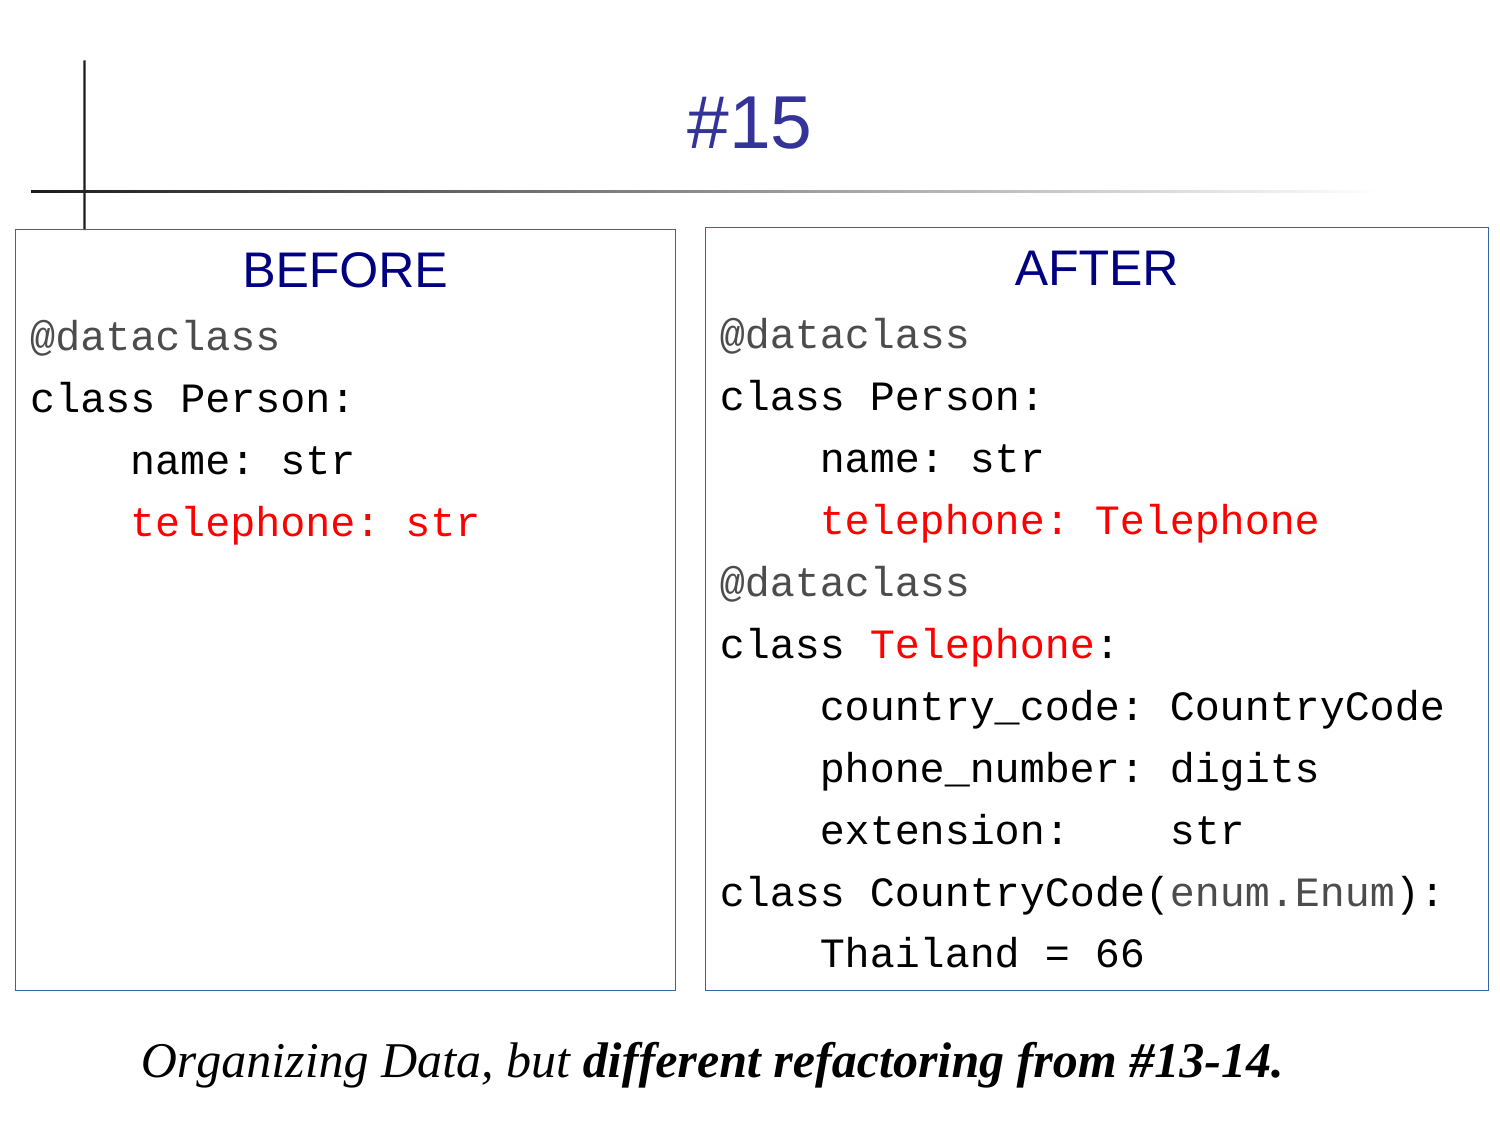

# #15
AFTER
@dataclass
class Person:
 name: str
 telephone: Telephone
@dataclass
class Telephone:
 country_code: CountryCode
 phone_number: digits
 extension: str
class CountryCode(enum.Enum):
 Thailand = 66
BEFORE
@dataclass
class Person:
 name: str
 telephone: str
Organizing Data, but different refactoring from #13-14.